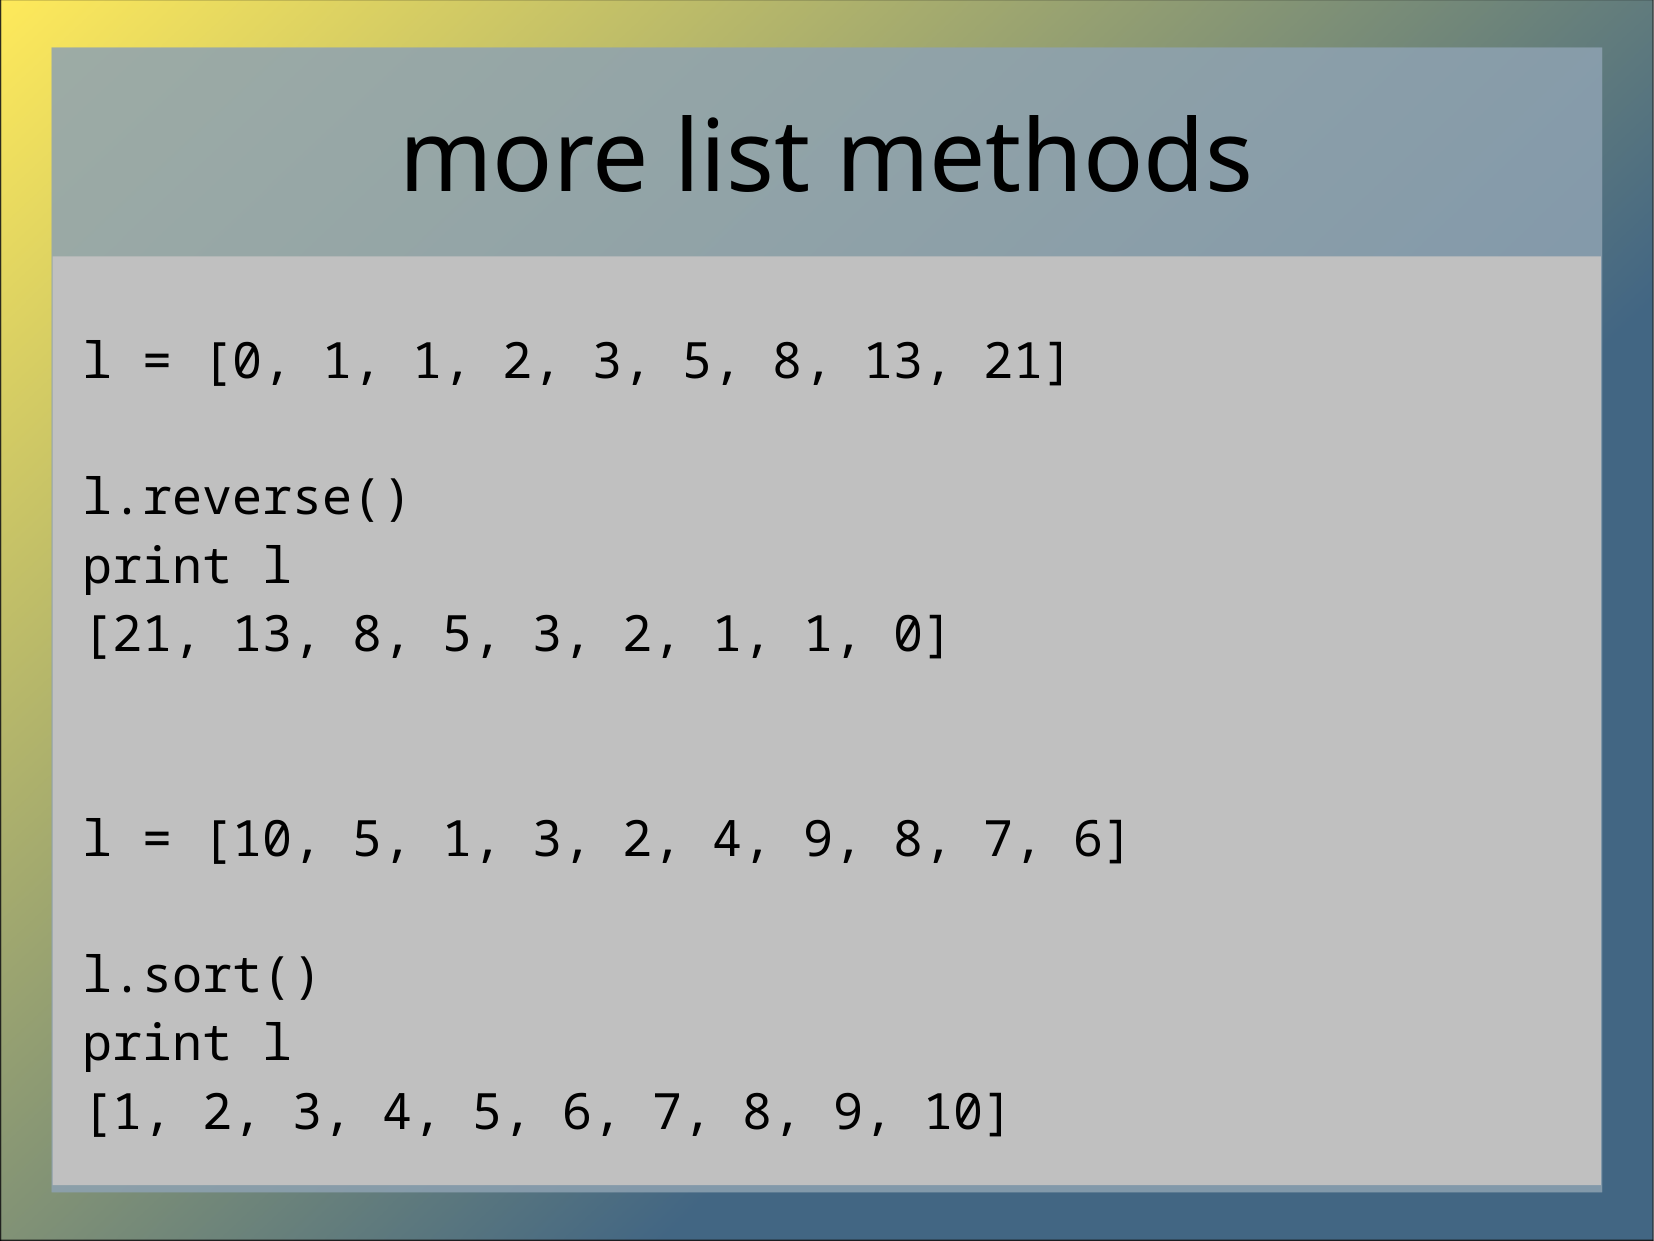

# more list methods
l = [0, 1, 1, 2, 3, 5, 8, 13, 21]
l.reverse()
print l
[21, 13, 8, 5, 3, 2, 1, 1, 0]
l = [10, 5, 1, 3, 2, 4, 9, 8, 7, 6]
l.sort()
print l
[1, 2, 3, 4, 5, 6, 7, 8, 9, 10]